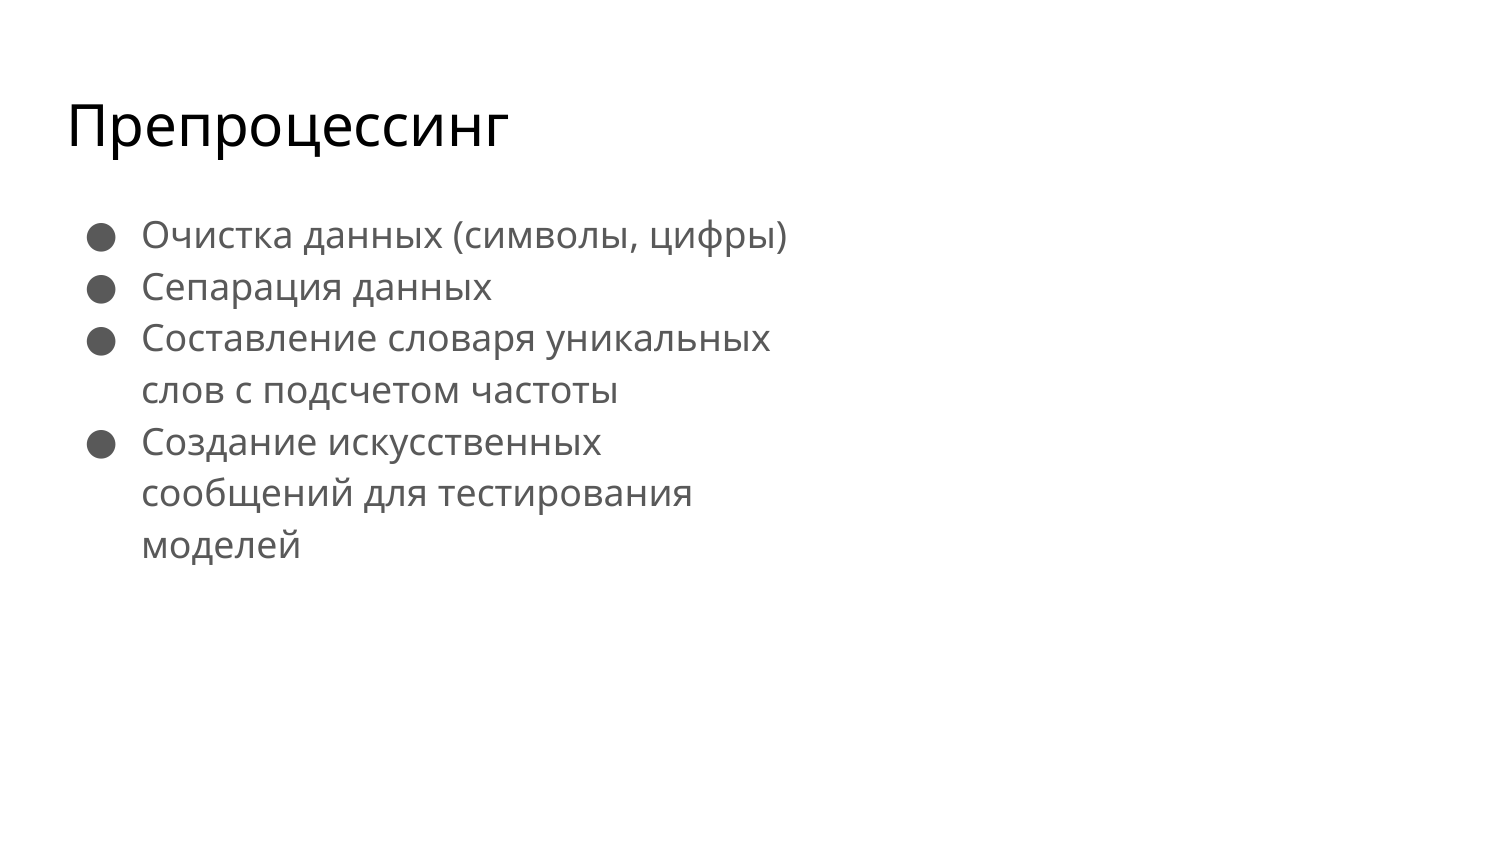

# Препроцессинг
Очистка данных (символы, цифры)
Сепарация данных
Составление словаря уникальных слов с подсчетом частоты
Создание искусственных сообщений для тестирования моделей